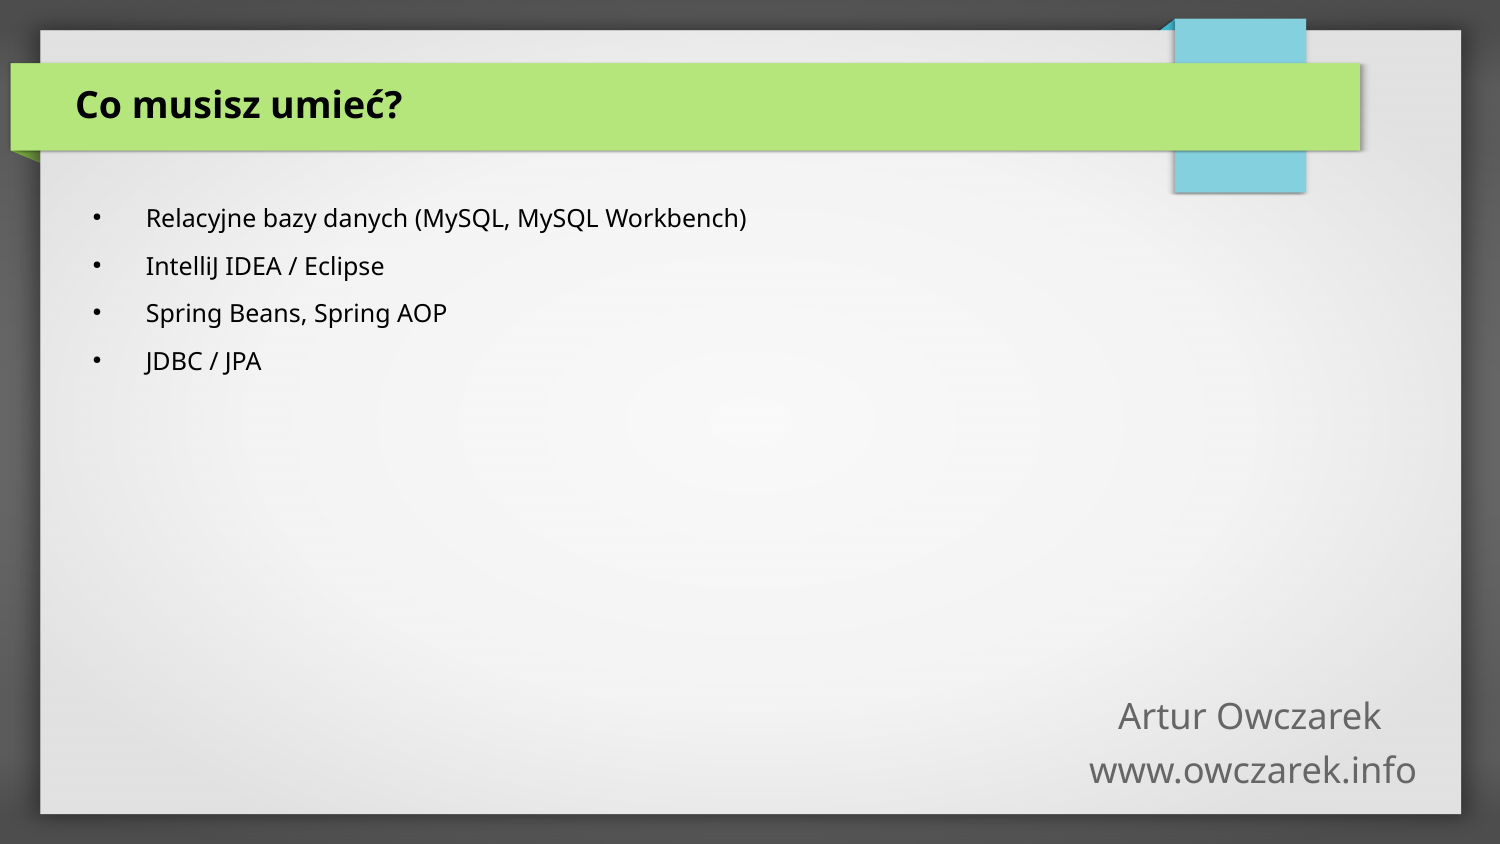

# Co musisz umieć?
Relacyjne bazy danych (MySQL, MySQL Workbench)
IntelliJ IDEA / Eclipse
Spring Beans, Spring AOP
JDBC / JPA
Artur Owczarek
www.owczarek.info